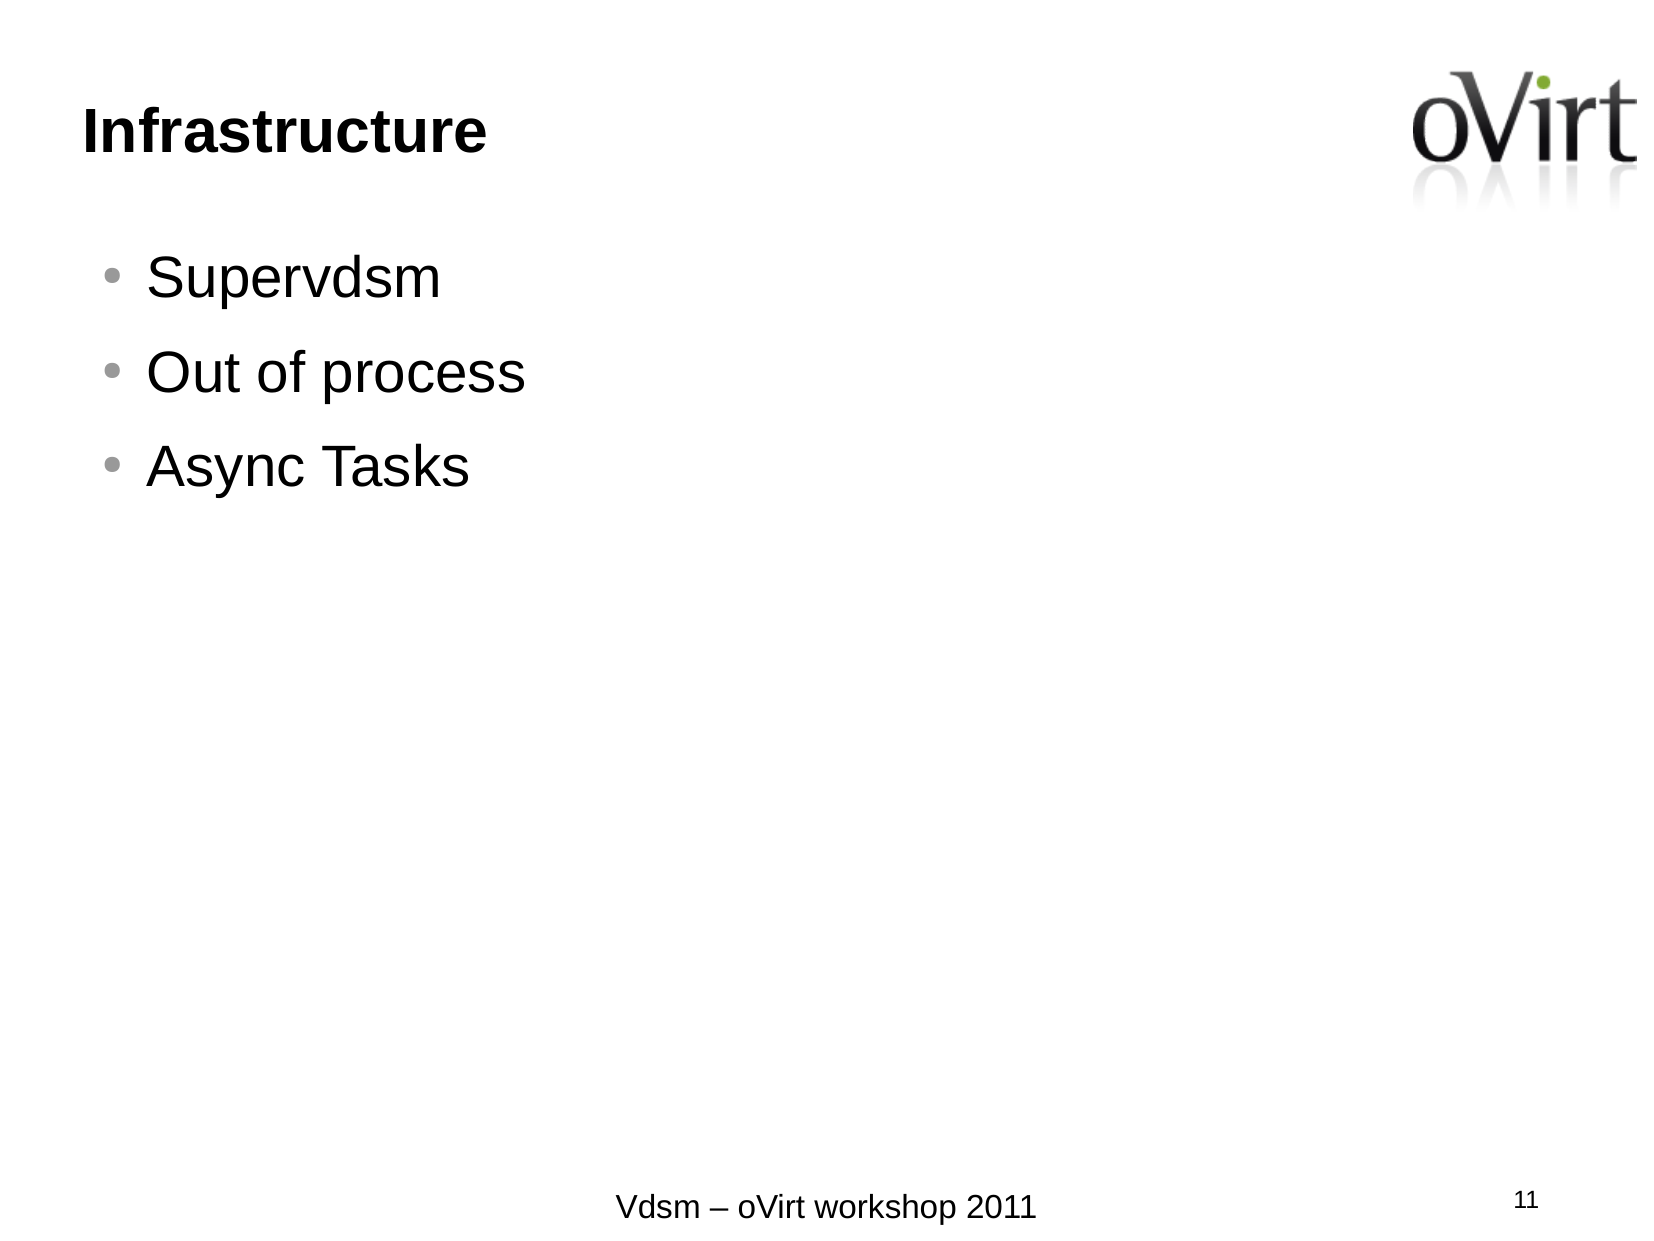

# Infrastructure
Supervdsm
Out of process
Async Tasks